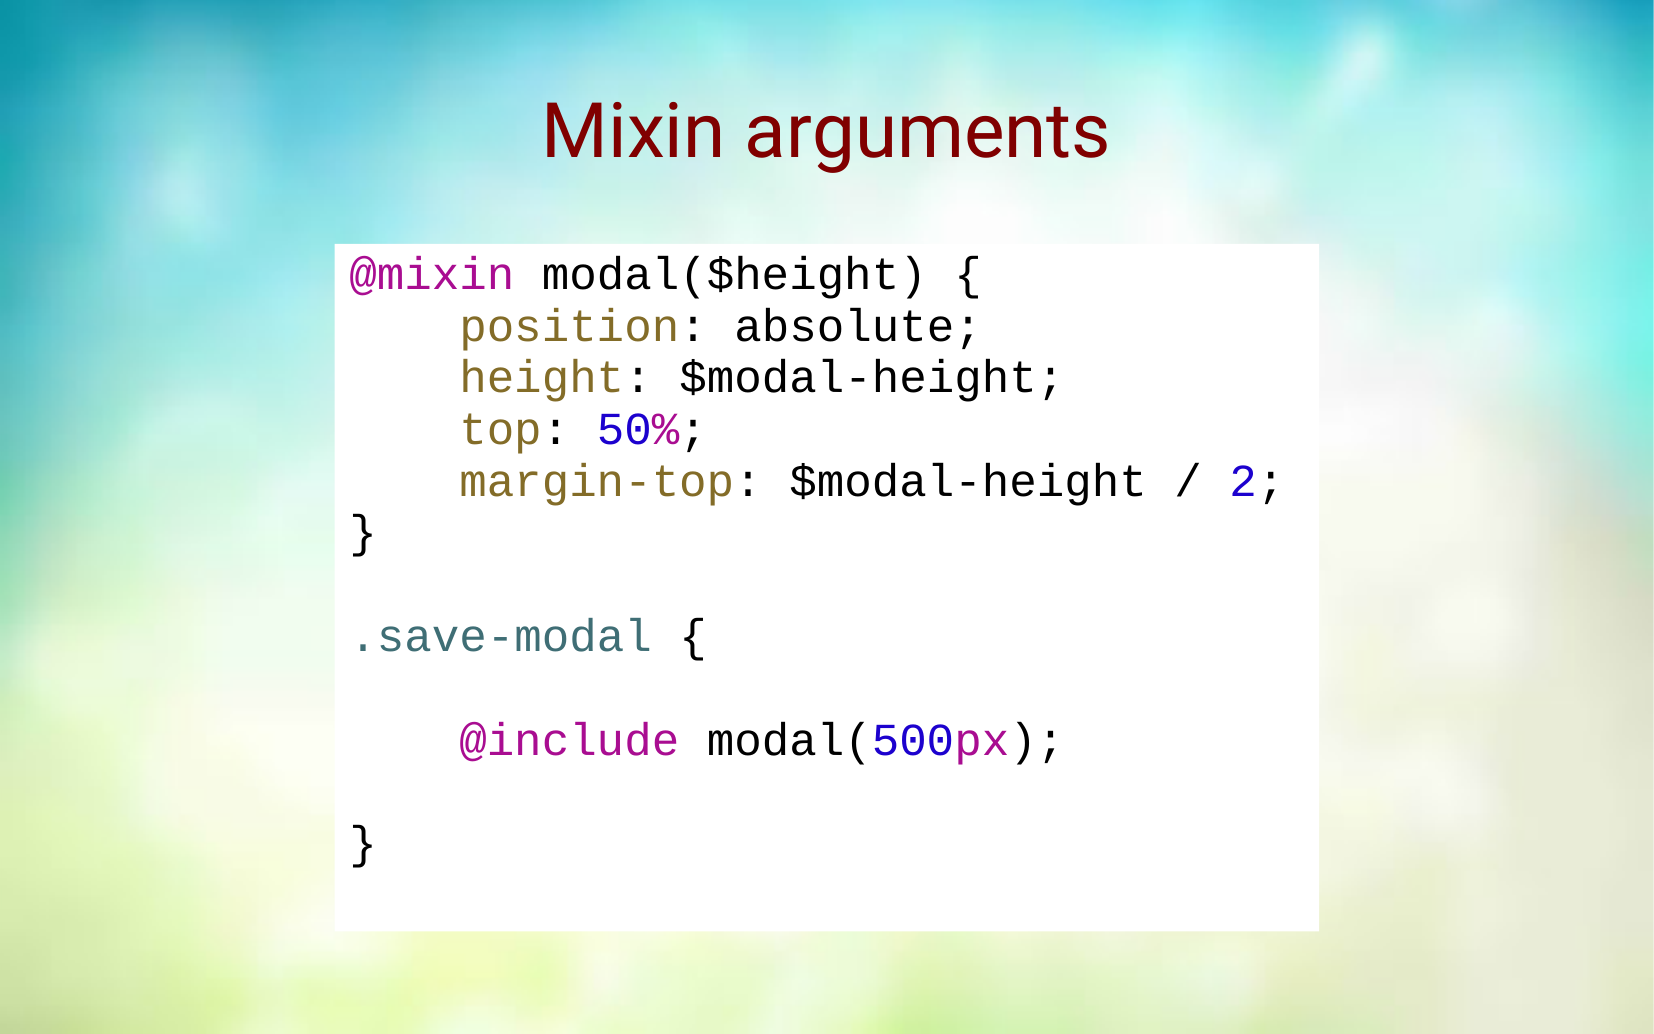

# Mixin arguments
@mixin modal($height) {
 position: absolute;
 height: $modal-height;
 top: 50%;
 margin-top: $modal-height / 2;
}
.save-modal {
 @include modal(500px);
}